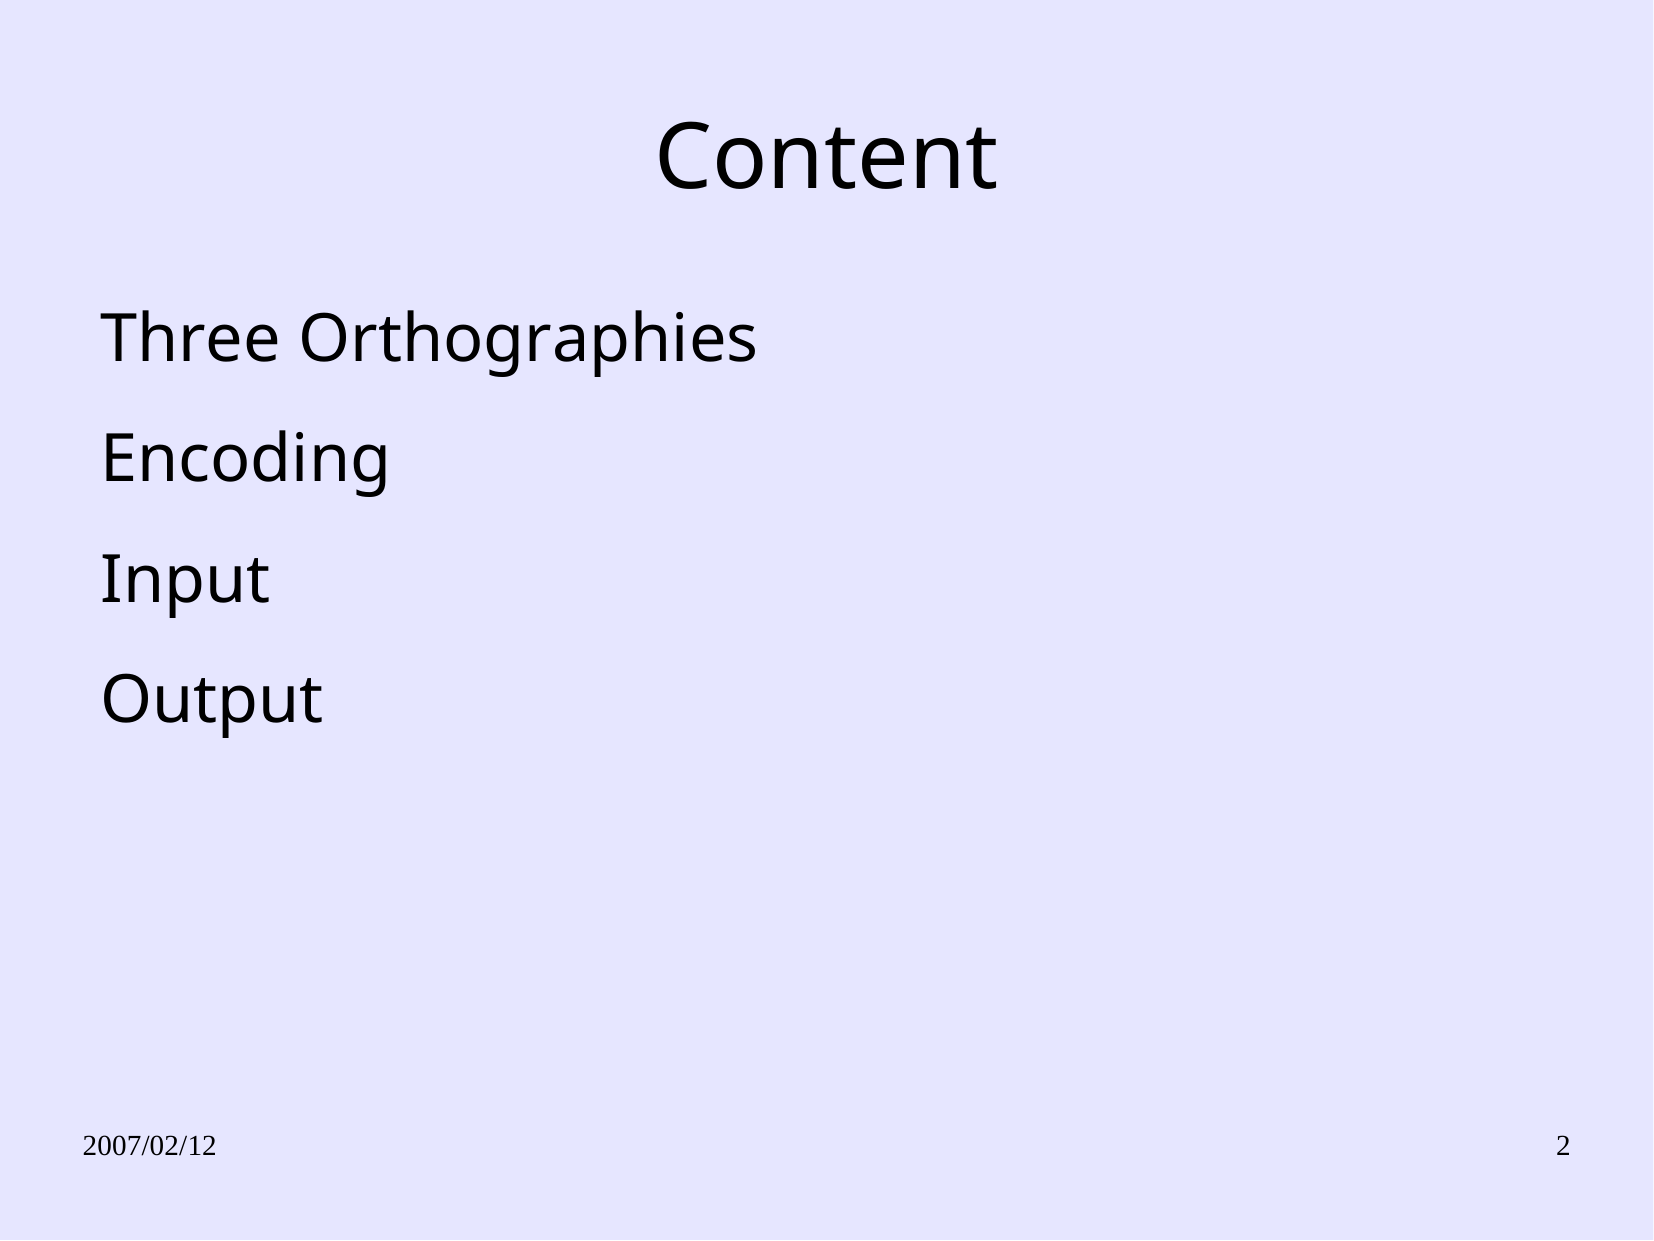

# Content
Three Orthographies
Encoding
Input
Output
2007/02/12
2